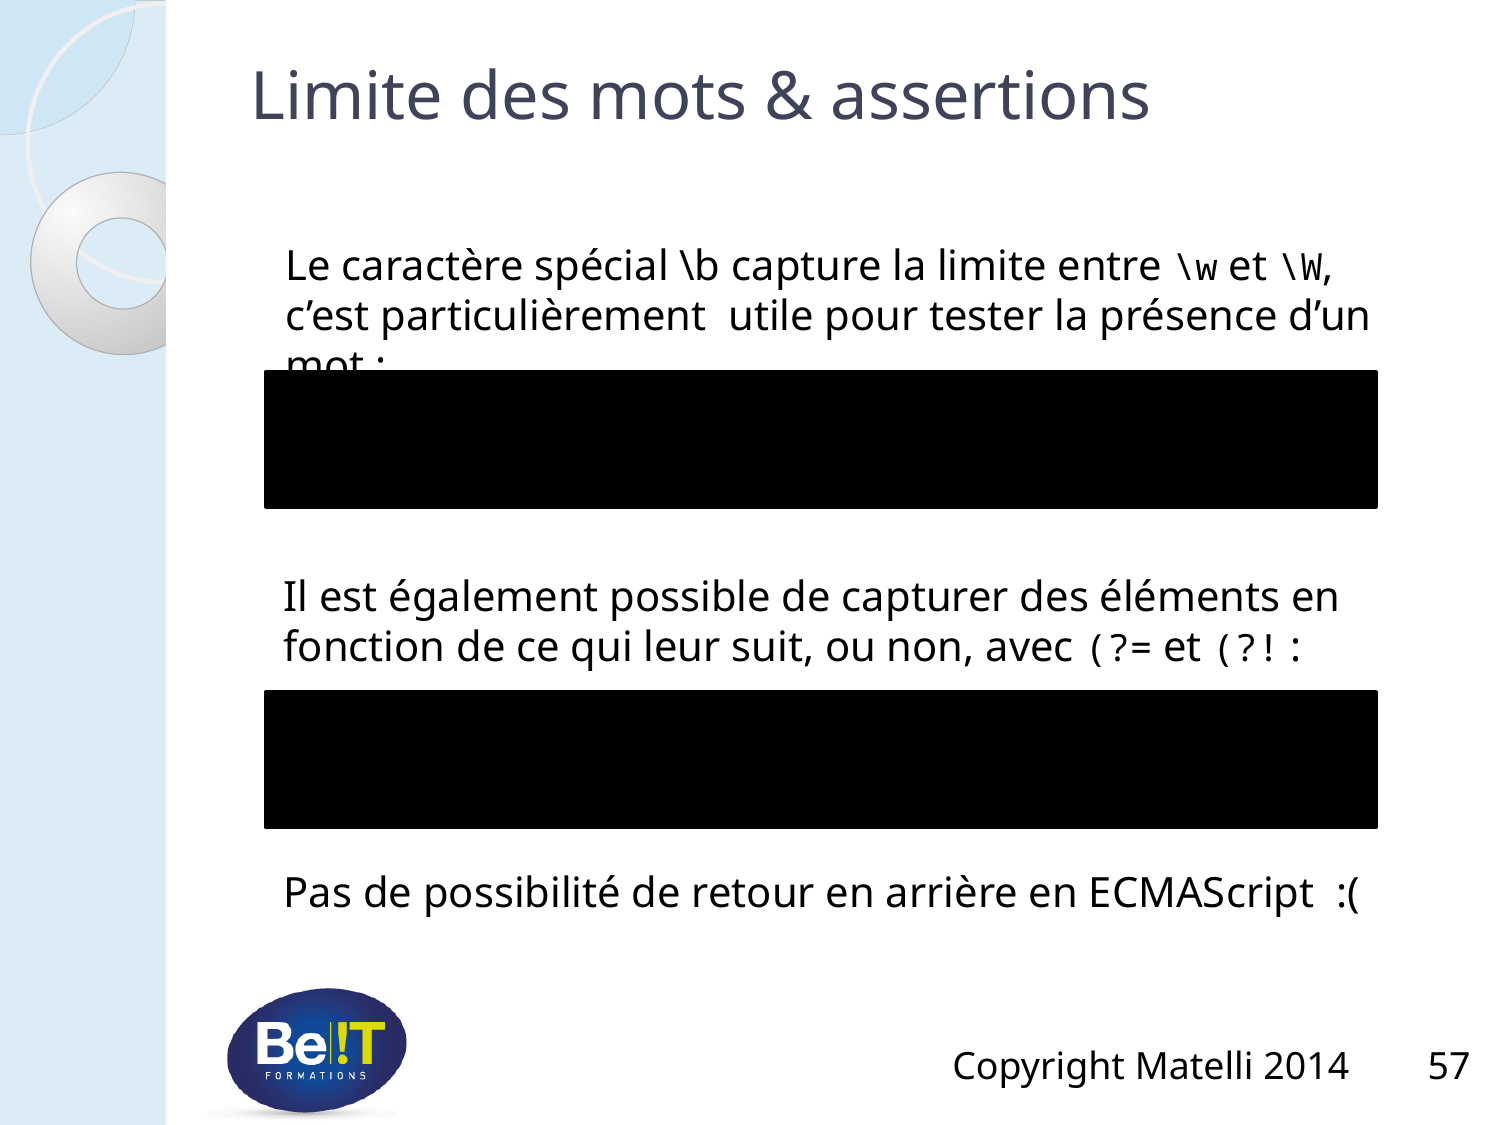

# Limite des mots & assertions
Le caractère spécial \b capture la limite entre \w et \W, c’est particulièrement utile pour tester la présence d’un mot :
 /\bfoo\b/.test("bar foo bar"); // true
 /\bfoo\b/.test("bar foobar"); // false
Il est également possible de capturer des éléments en fonction de ce qui leur suit, ou non, avec (?= et (?! :
Pas de possibilité de retour en arrière en ECMAScript :(
 "ab;cdz".match(/\w+(?=z)/); // ["cd"]
 "ab;cdz".match(/\w+(?!z)/); // ["ab"]
Copyright Matelli 2014